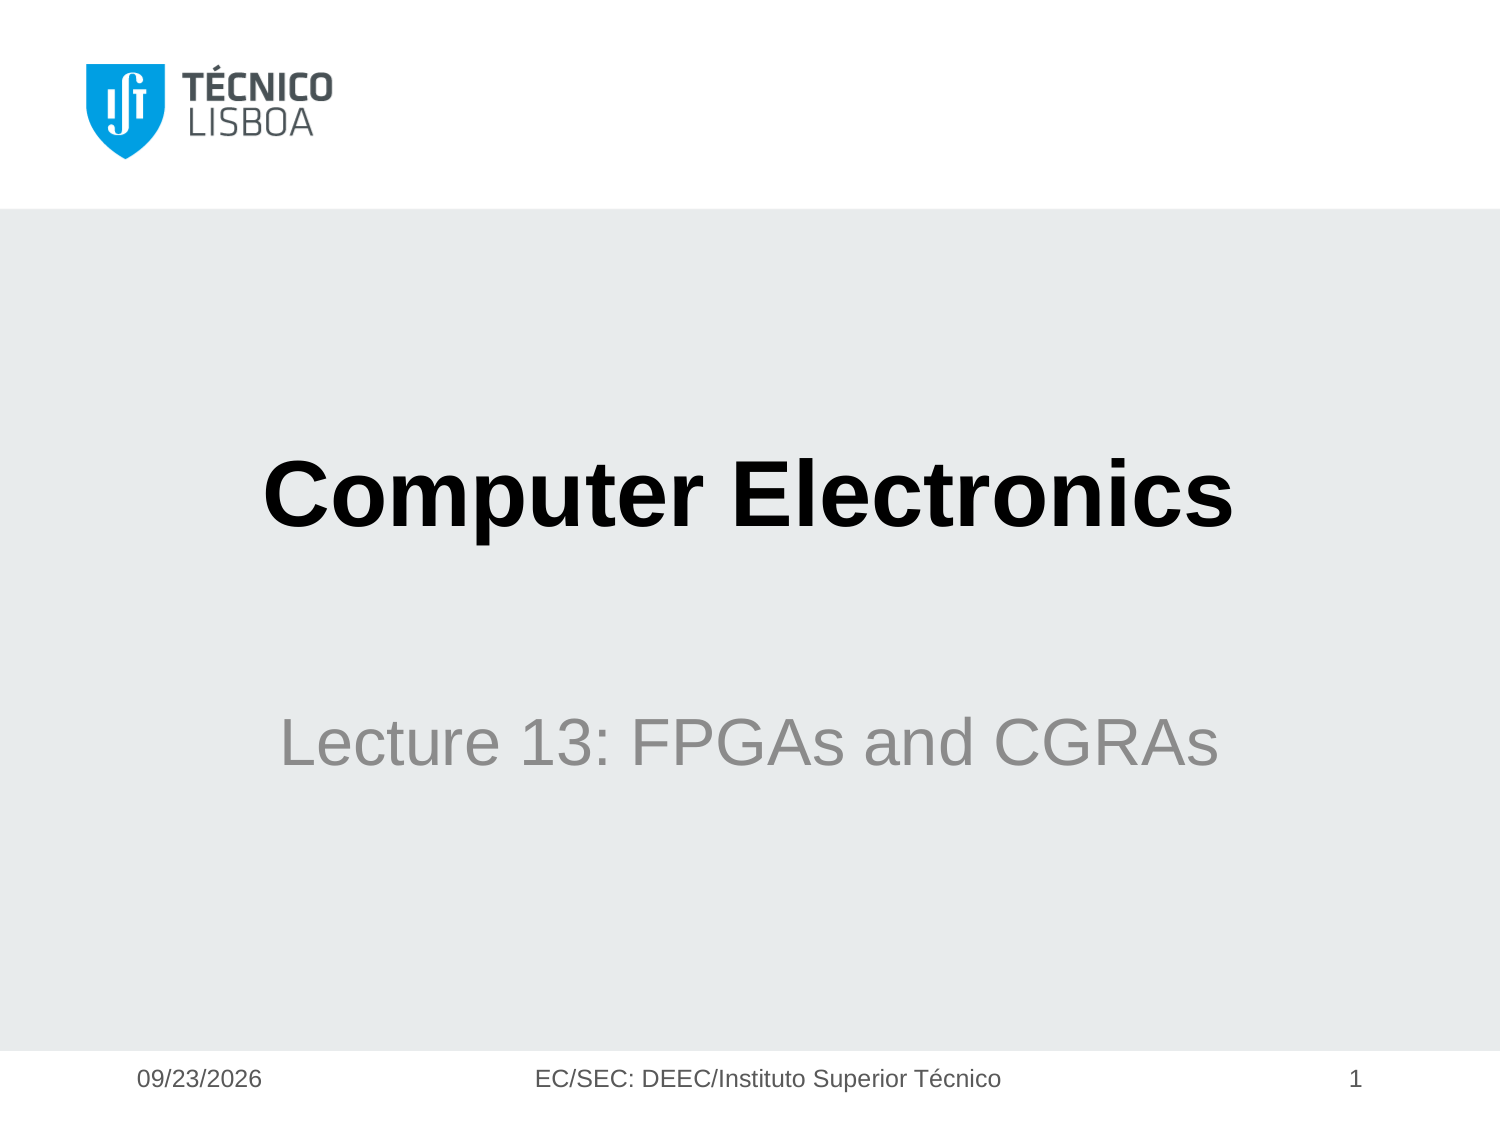

Computer Electronics
# Lecture 13: FPGAs and CGRAs
EC/SEC: DEEC/Instituto Superior Técnico
1